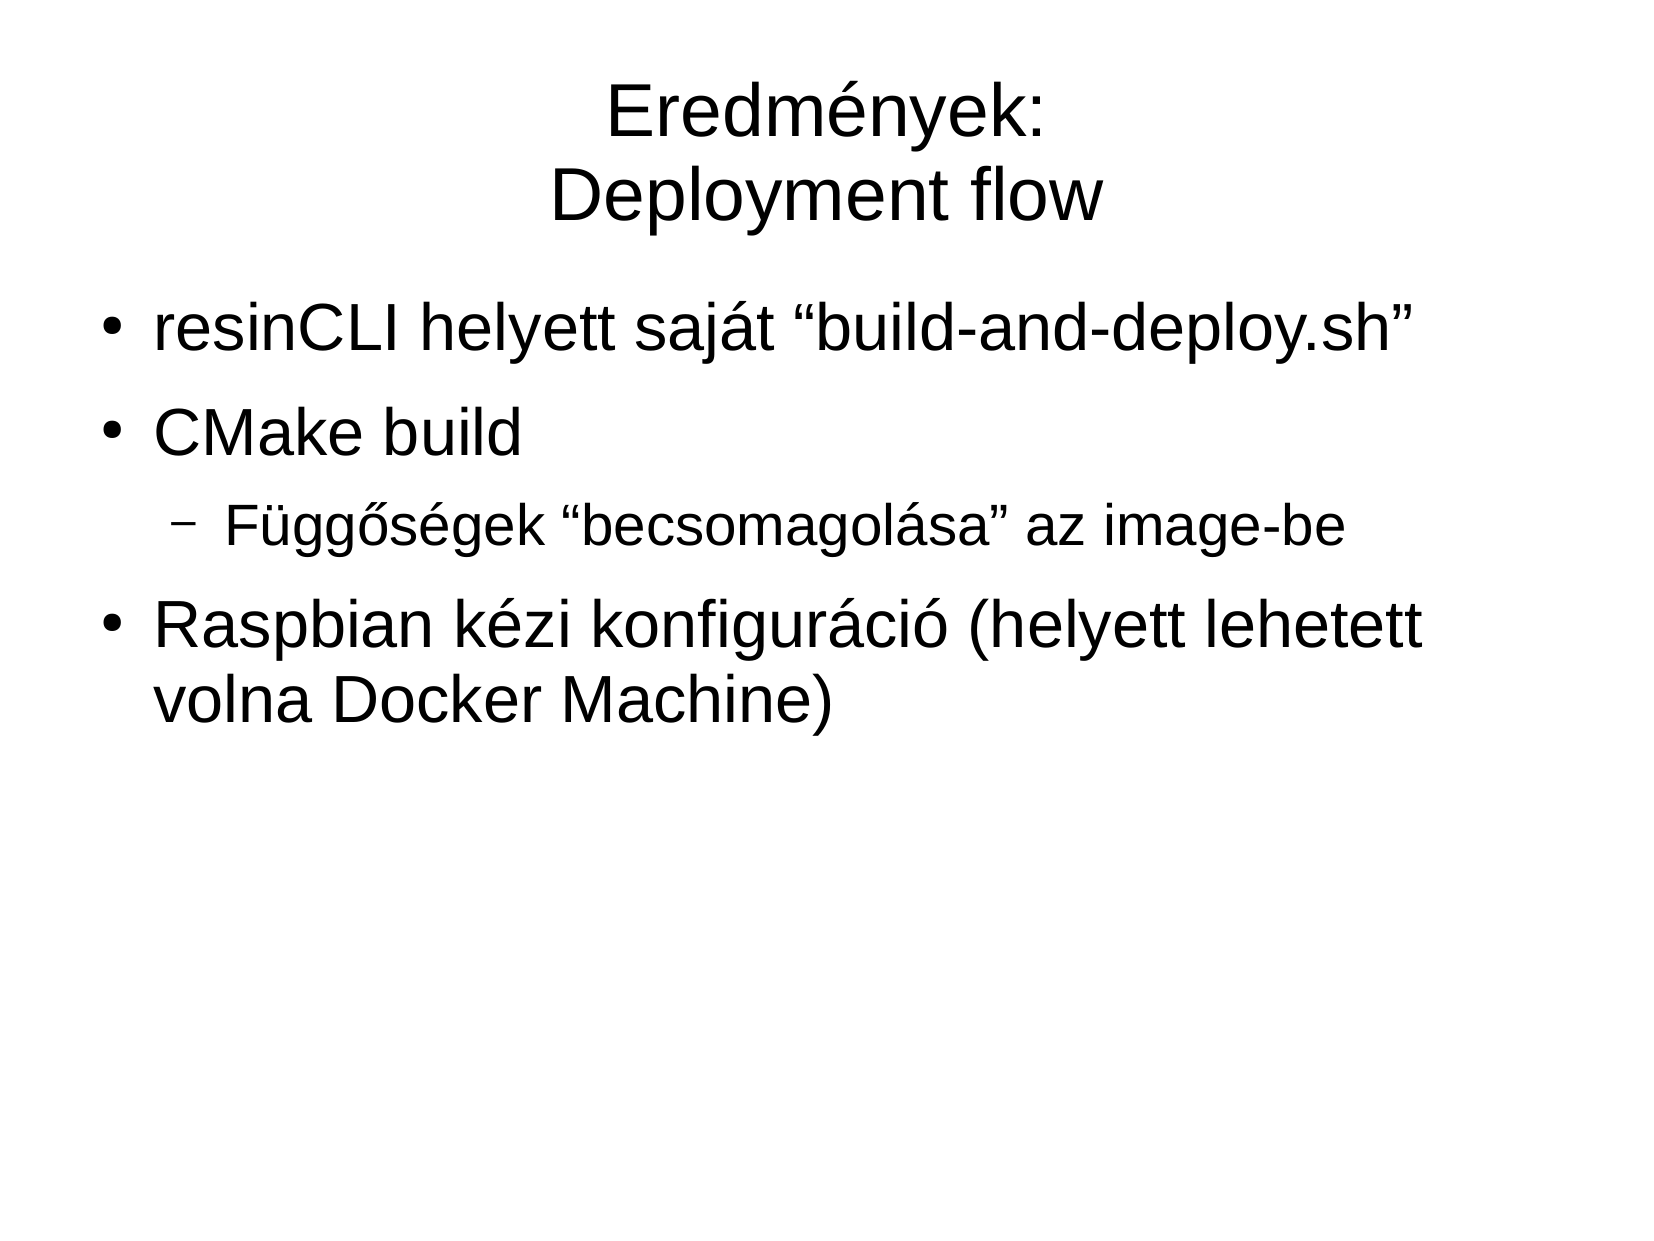

# Eredmények: Deployment flow
resinCLI helyett saját “build-and-deploy.sh”
CMake build
Függőségek “becsomagolása” az image-be
Raspbian kézi konfiguráció (helyett lehetett volna Docker Machine)